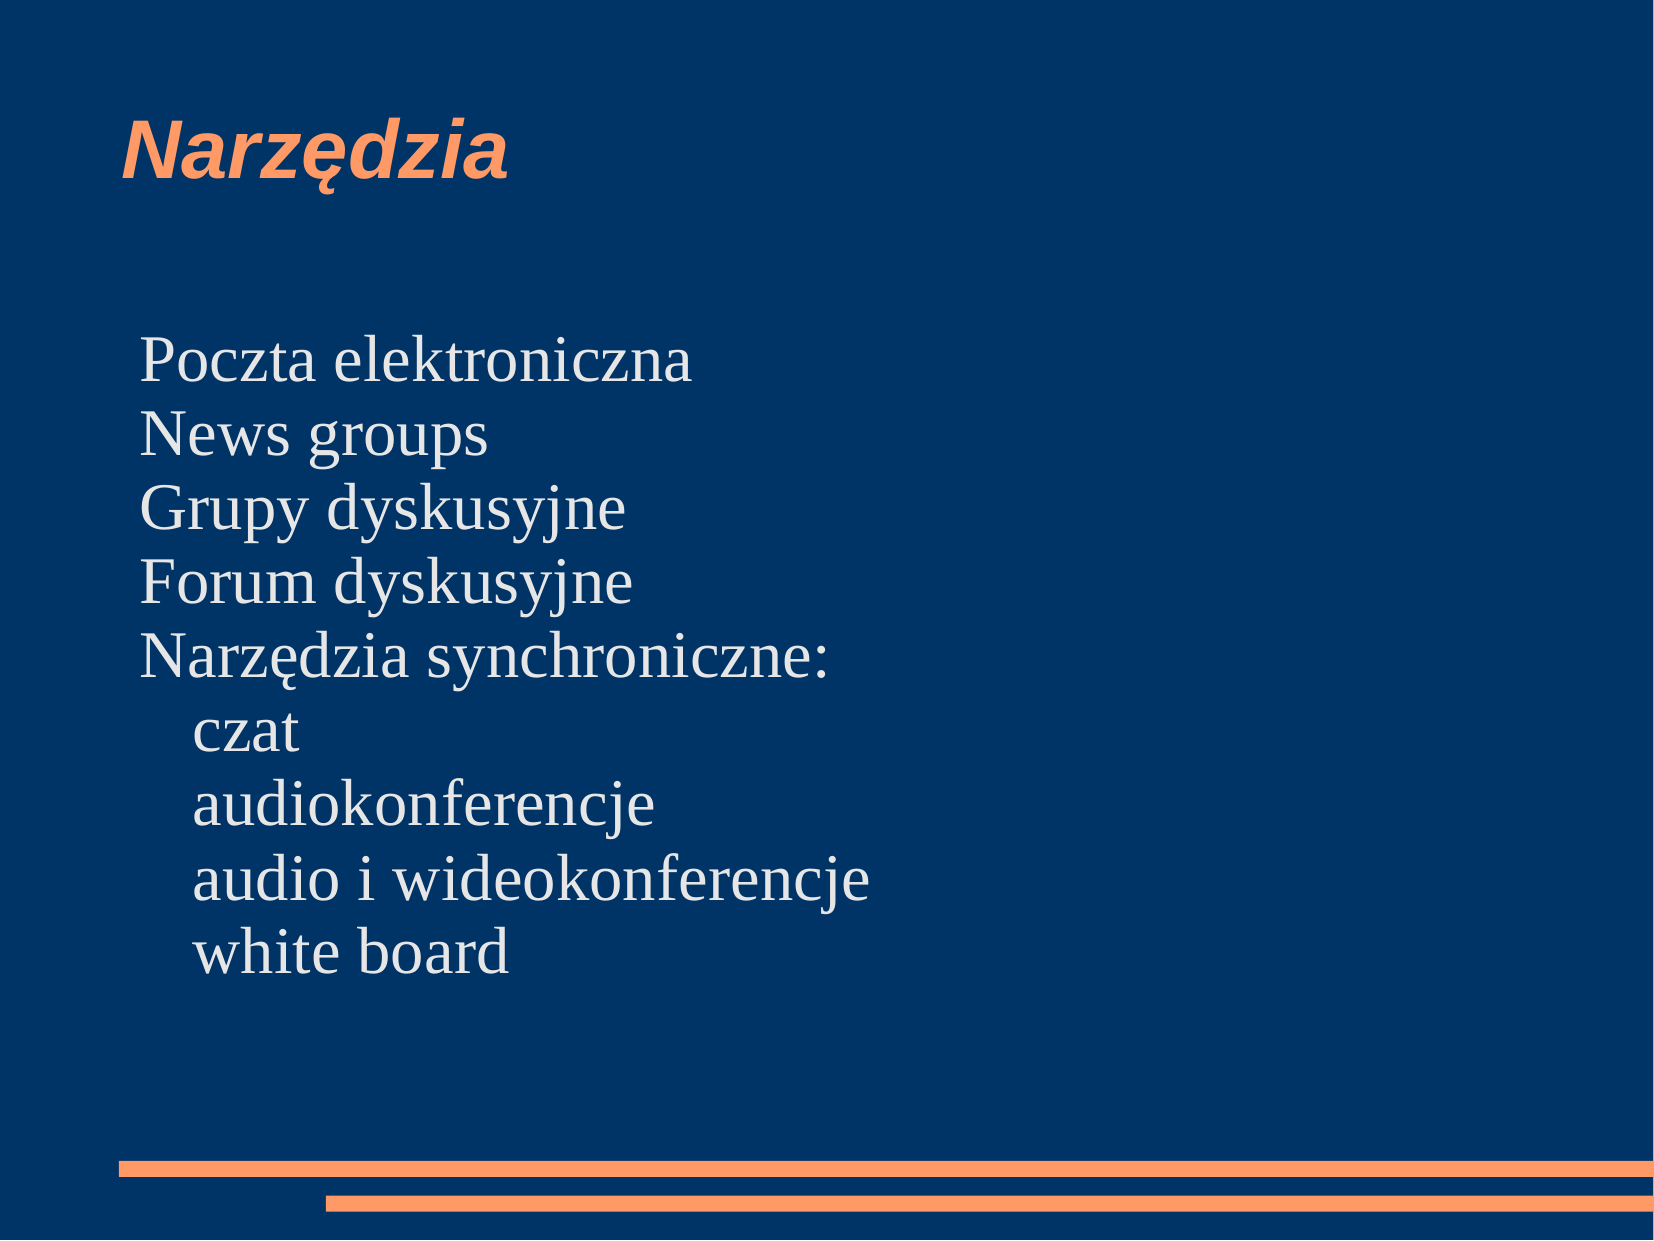

# Narzędzia
Poczta elektroniczna
News groups
Grupy dyskusyjne
Forum dyskusyjne
Narzędzia synchroniczne:
czat
audiokonferencje
audio i wideokonferencje
white board